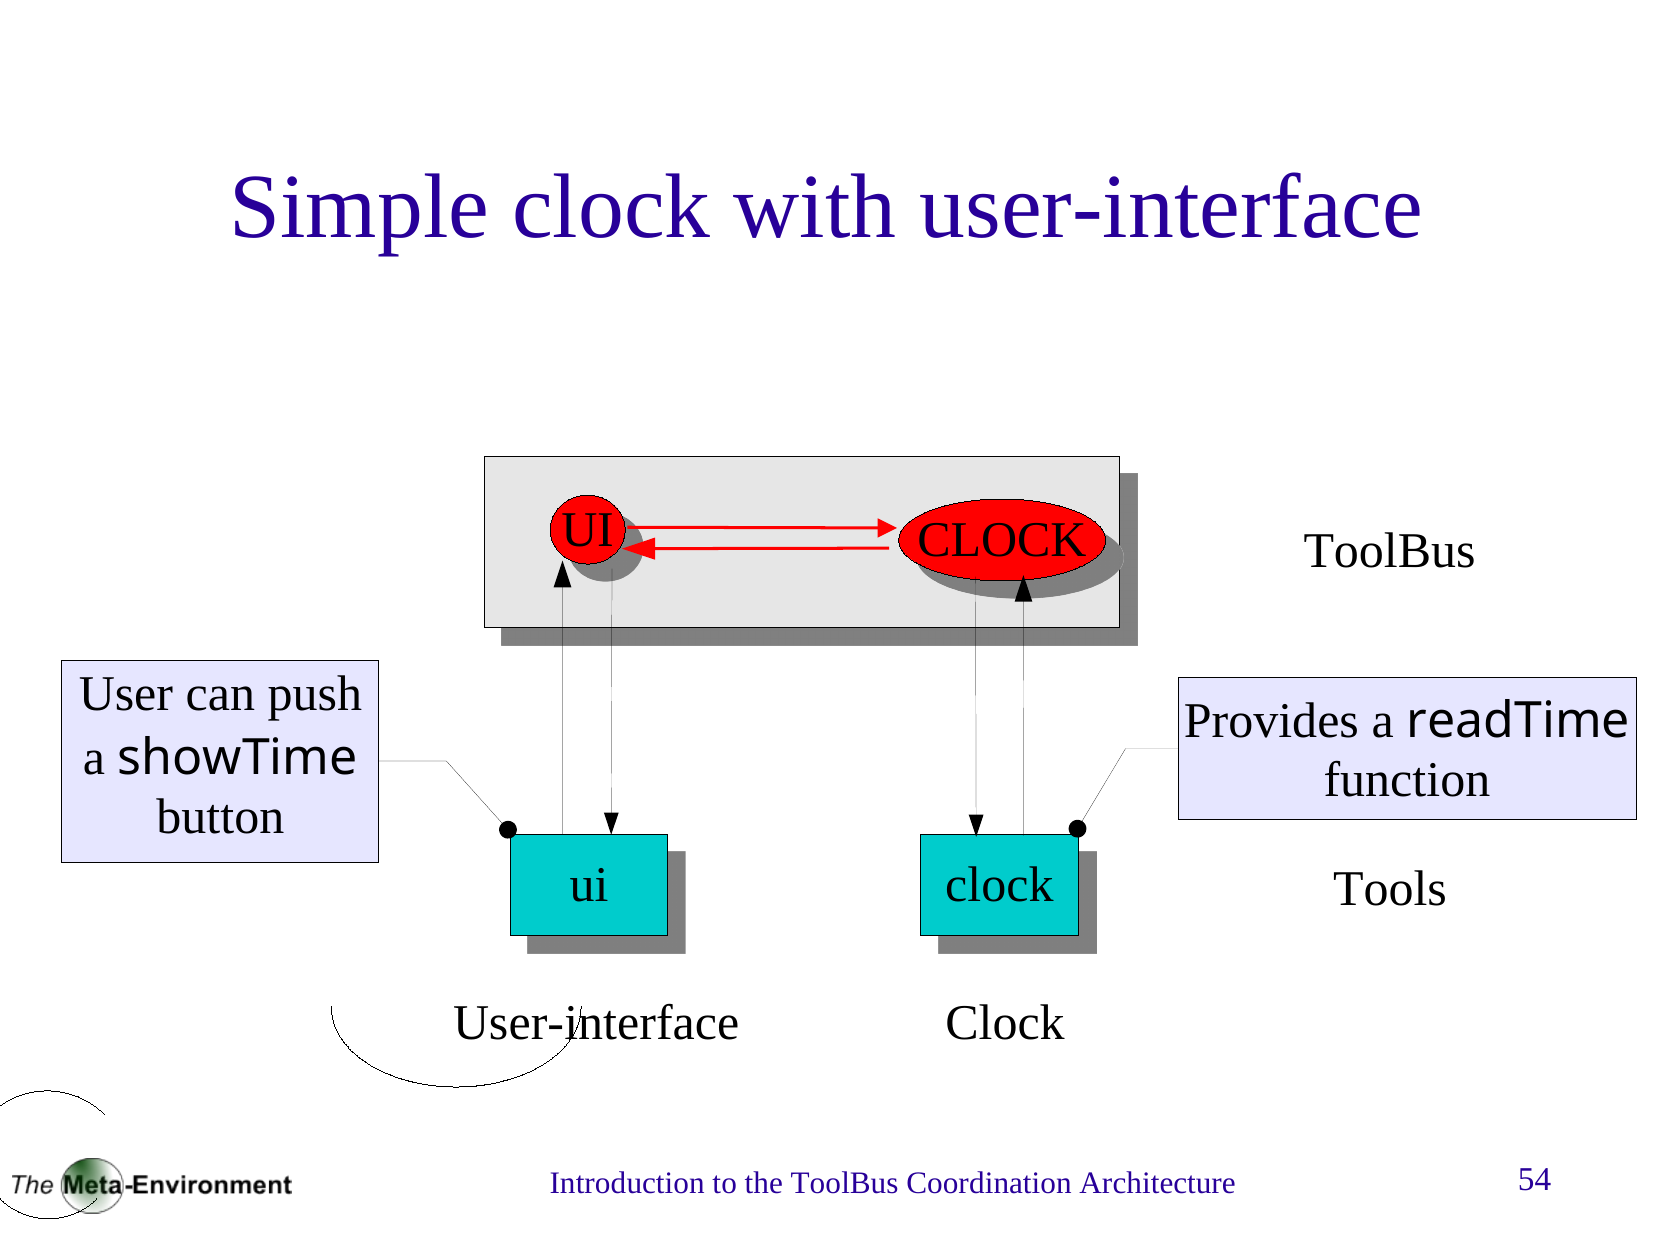

# Simple clock with user-interface
UI
CLOCK
ToolBus
ui
clock
Tools
Clock
User-interface